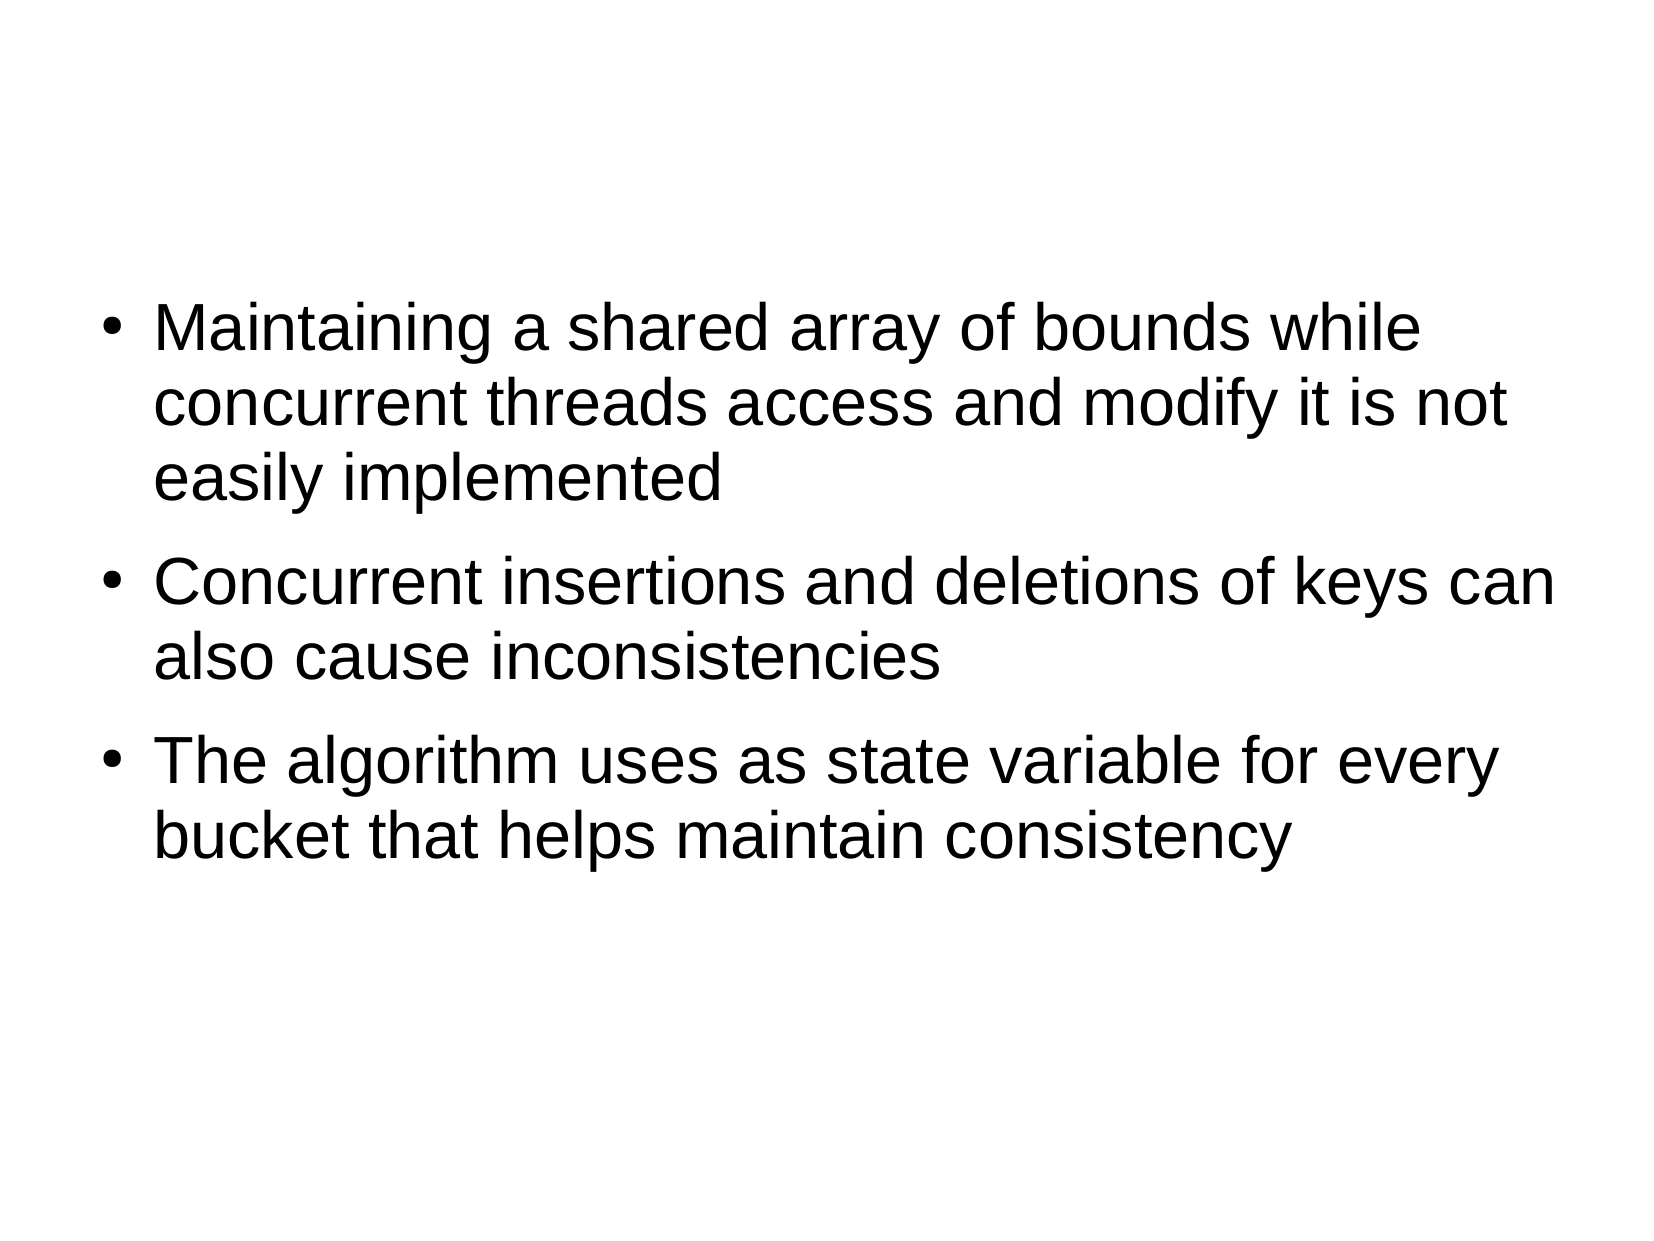

#
Maintaining a shared array of bounds while concurrent threads access and modify it is not easily implemented
Concurrent insertions and deletions of keys can also cause inconsistencies
The algorithm uses as state variable for every bucket that helps maintain consistency